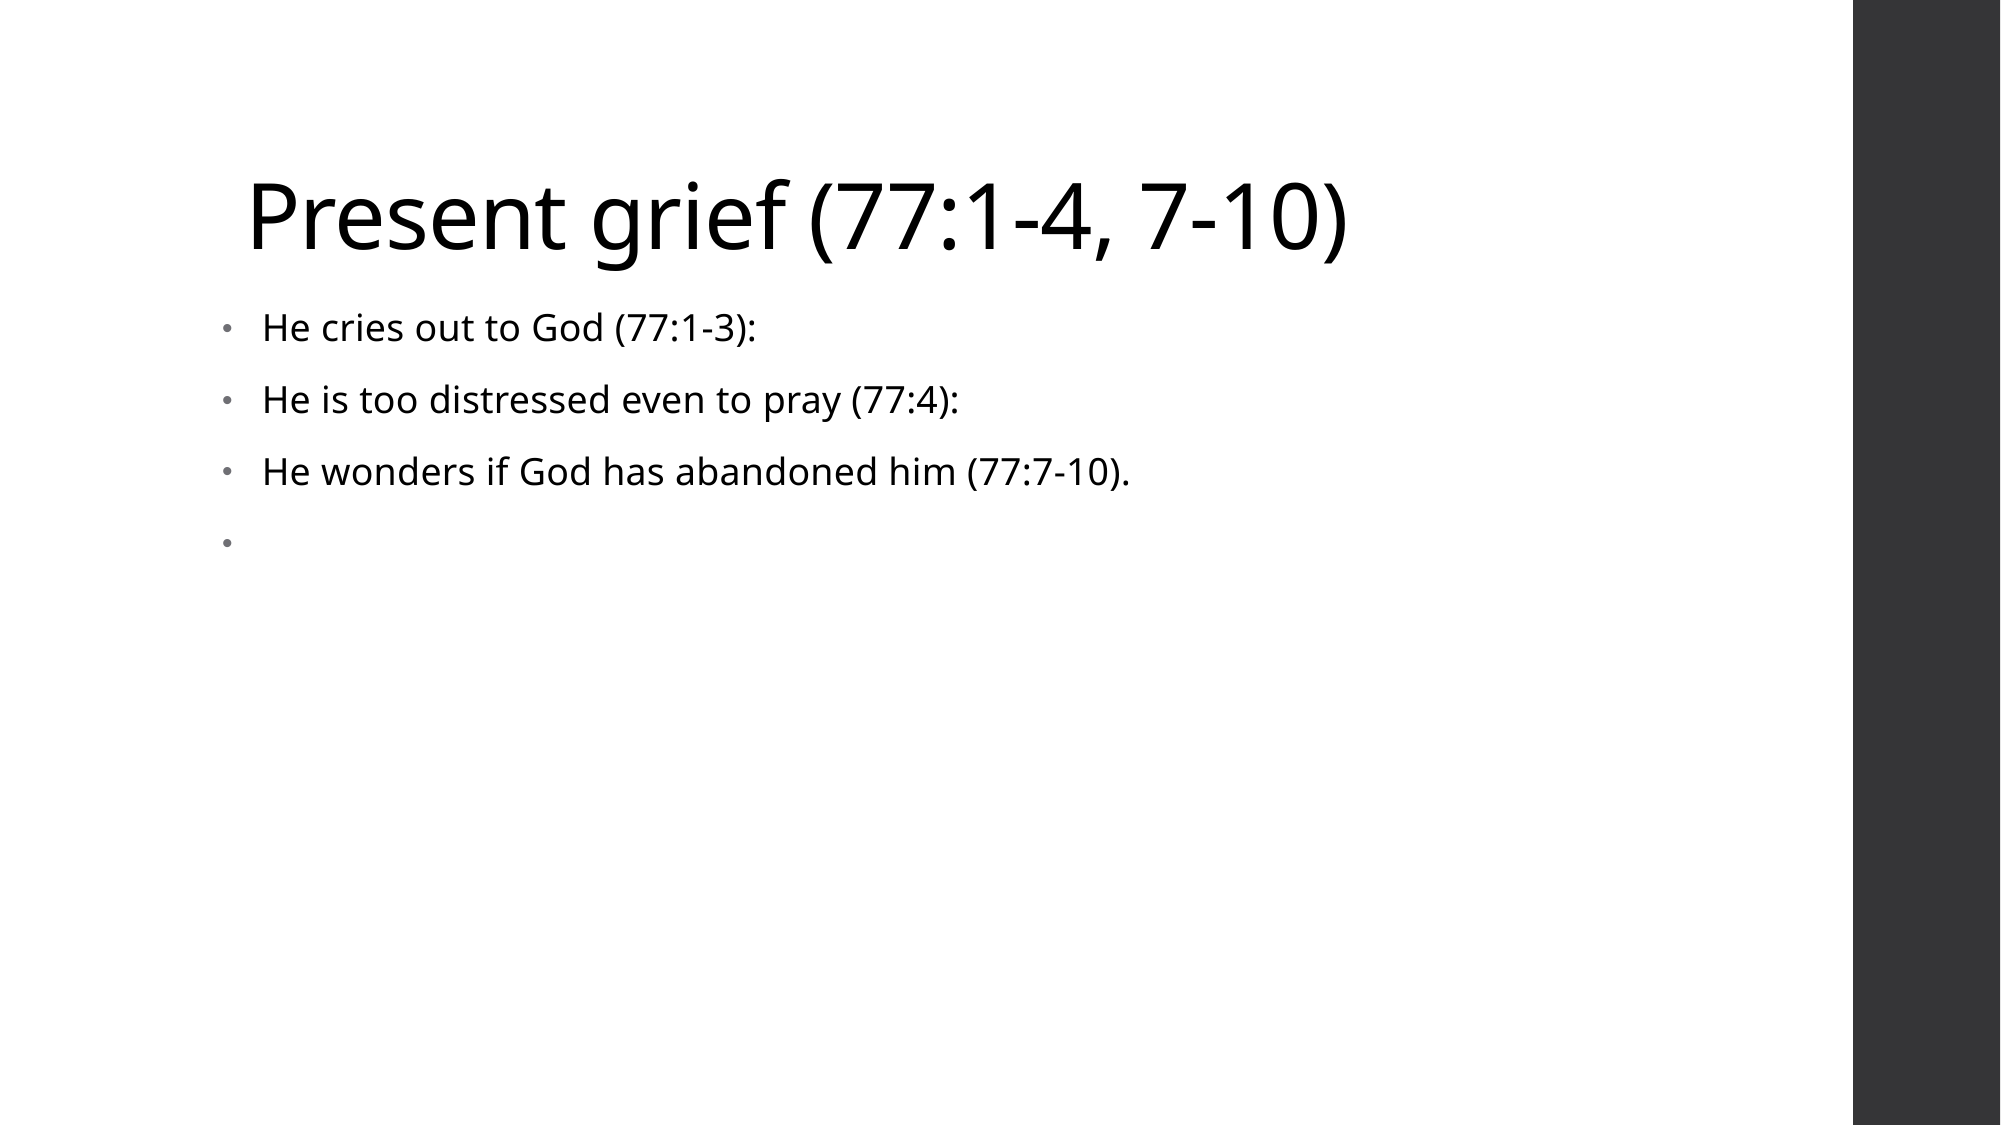

# Present grief (77:1-4, 7-10)
 He cries out to God (77:1-3):
 He is too distressed even to pray (77:4):
 He wonders if God has abandoned him (77:7-10).